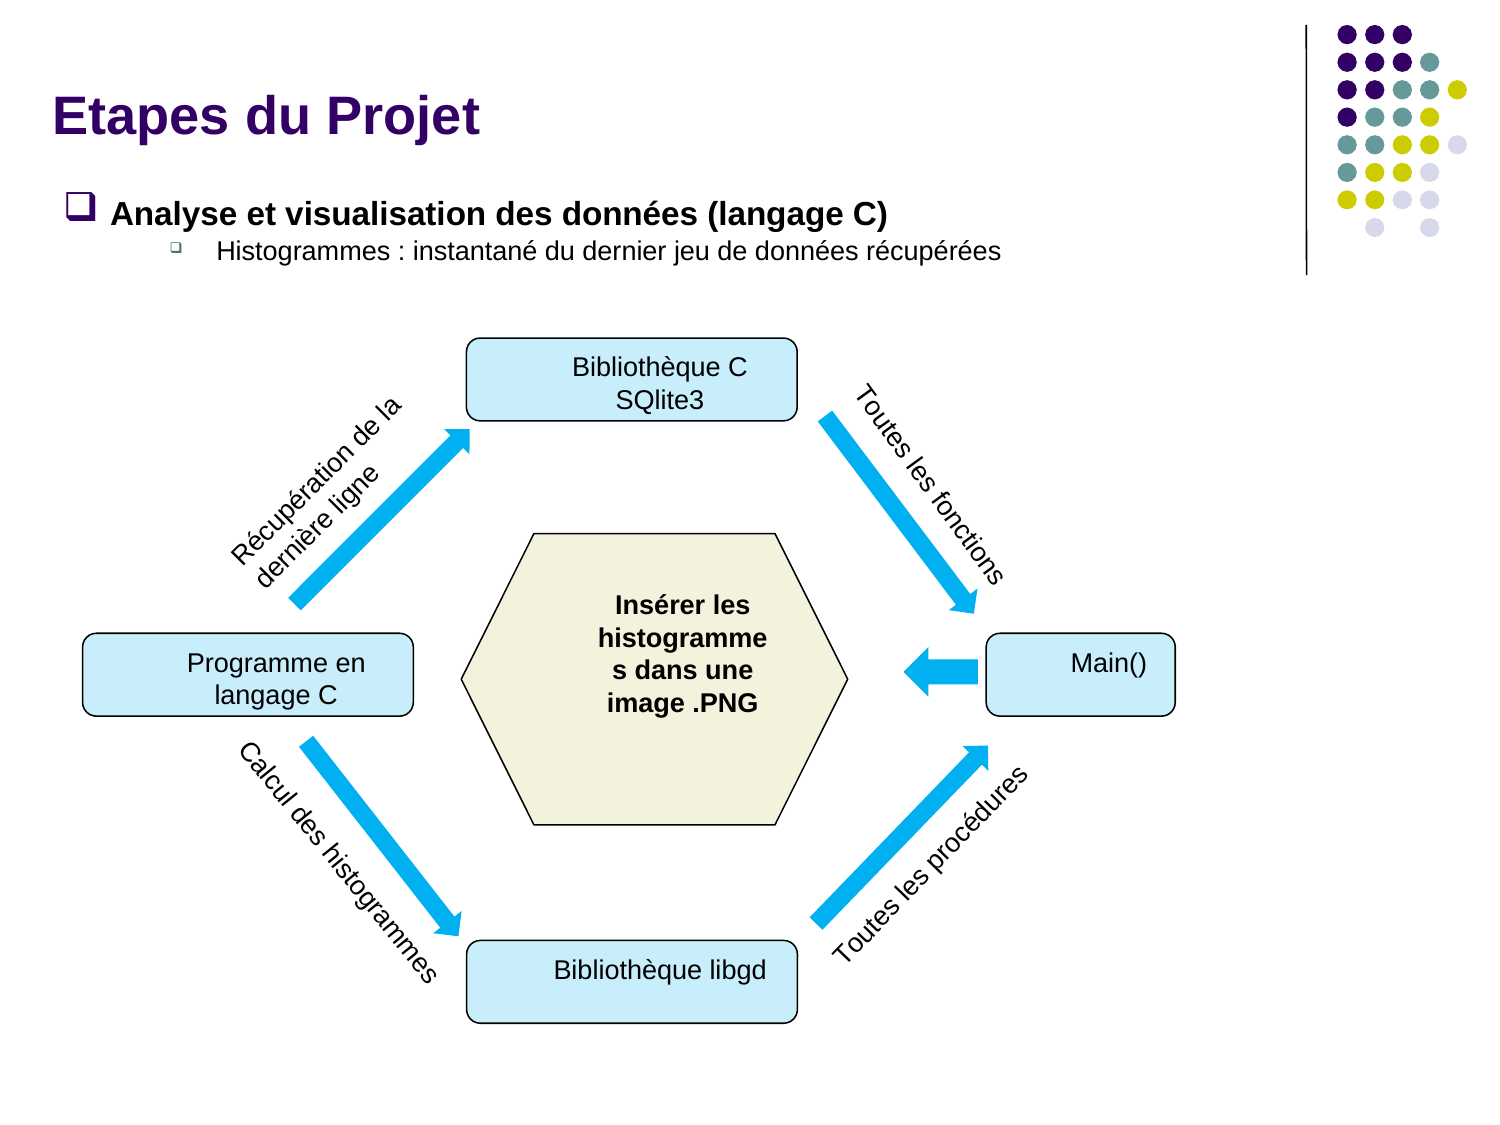

Etapes du Projet
Analyse et visualisation des données (langage C)
Histogrammes : instantané du dernier jeu de données récupérées
Bibliothèque C SQlite3
Récupération de la dernière ligne
Toutes les fonctions
Insérer les histogrammes dans une image .PNG
Programme en langage C
Main()
Toutes les procédures
Calcul des histogrammes
Bibliothèque libgd